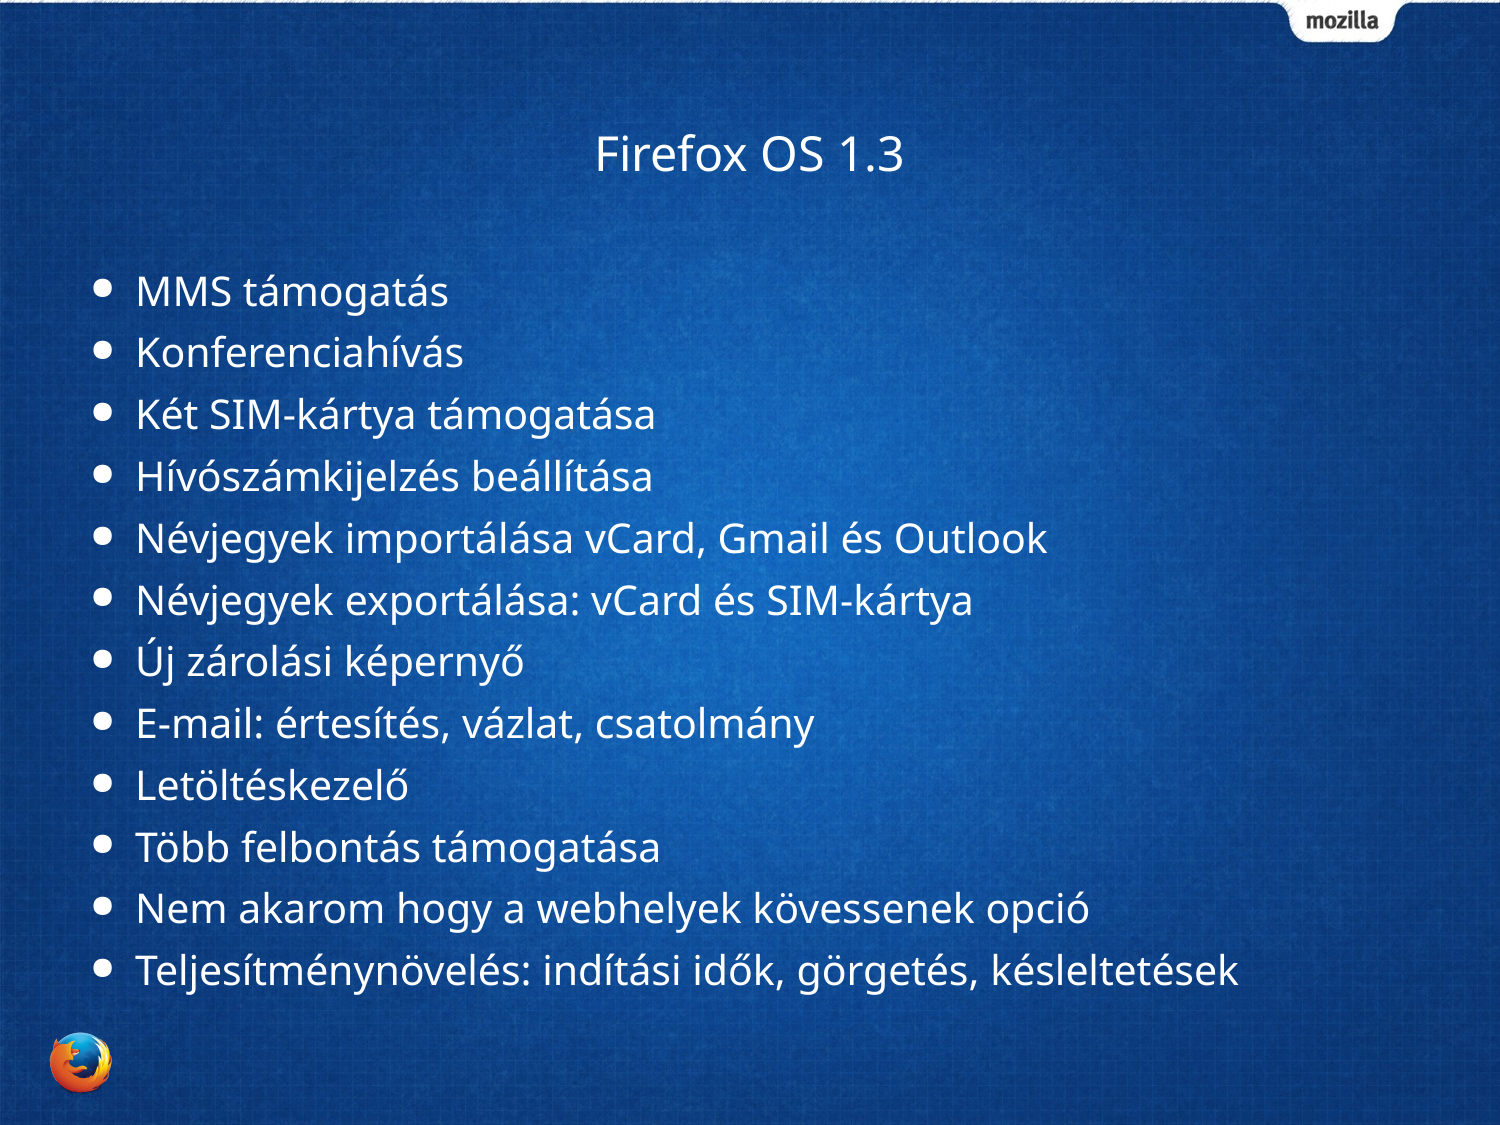

# Firefox OS 1.3
MMS támogatás
Konferenciahívás
Két SIM-kártya támogatása
Hívószámkijelzés beállítása
Névjegyek importálása vCard, Gmail és Outlook
Névjegyek exportálása: vCard és SIM-kártya
Új zárolási képernyő
E-mail: értesítés, vázlat, csatolmány
Letöltéskezelő
Több felbontás támogatása
Nem akarom hogy a webhelyek kövessenek opció
Teljesítménynövelés: indítási idők, görgetés, késleltetések